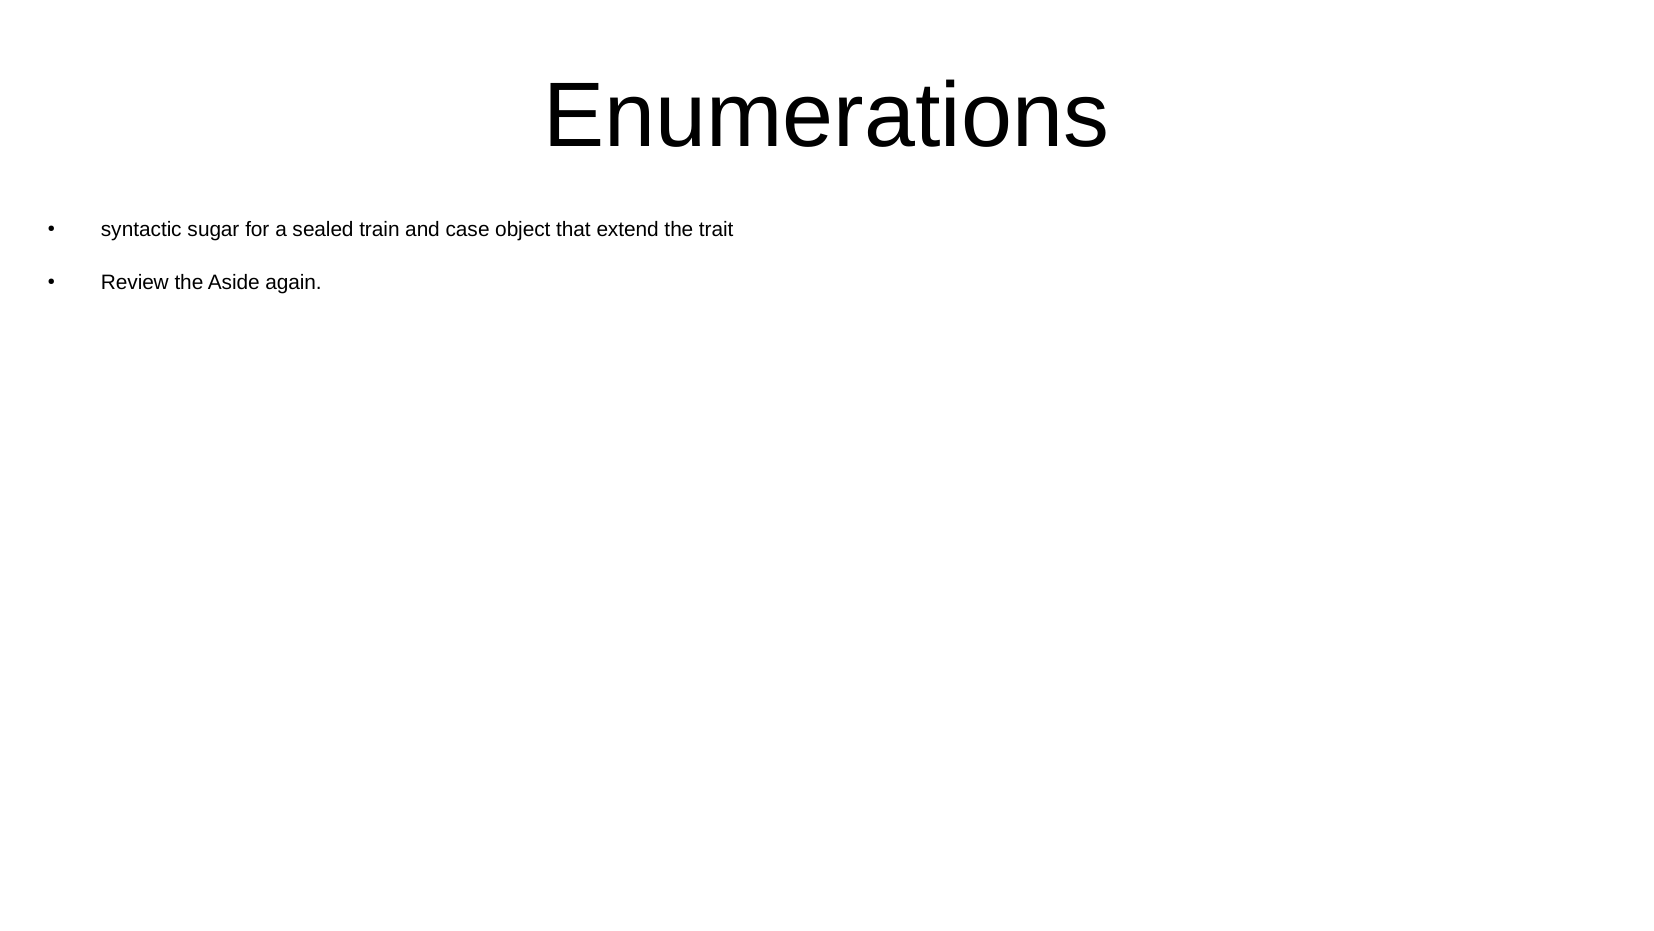

# Enumerations
syntactic sugar for a sealed train and case object that extend the trait
Review the Aside again.